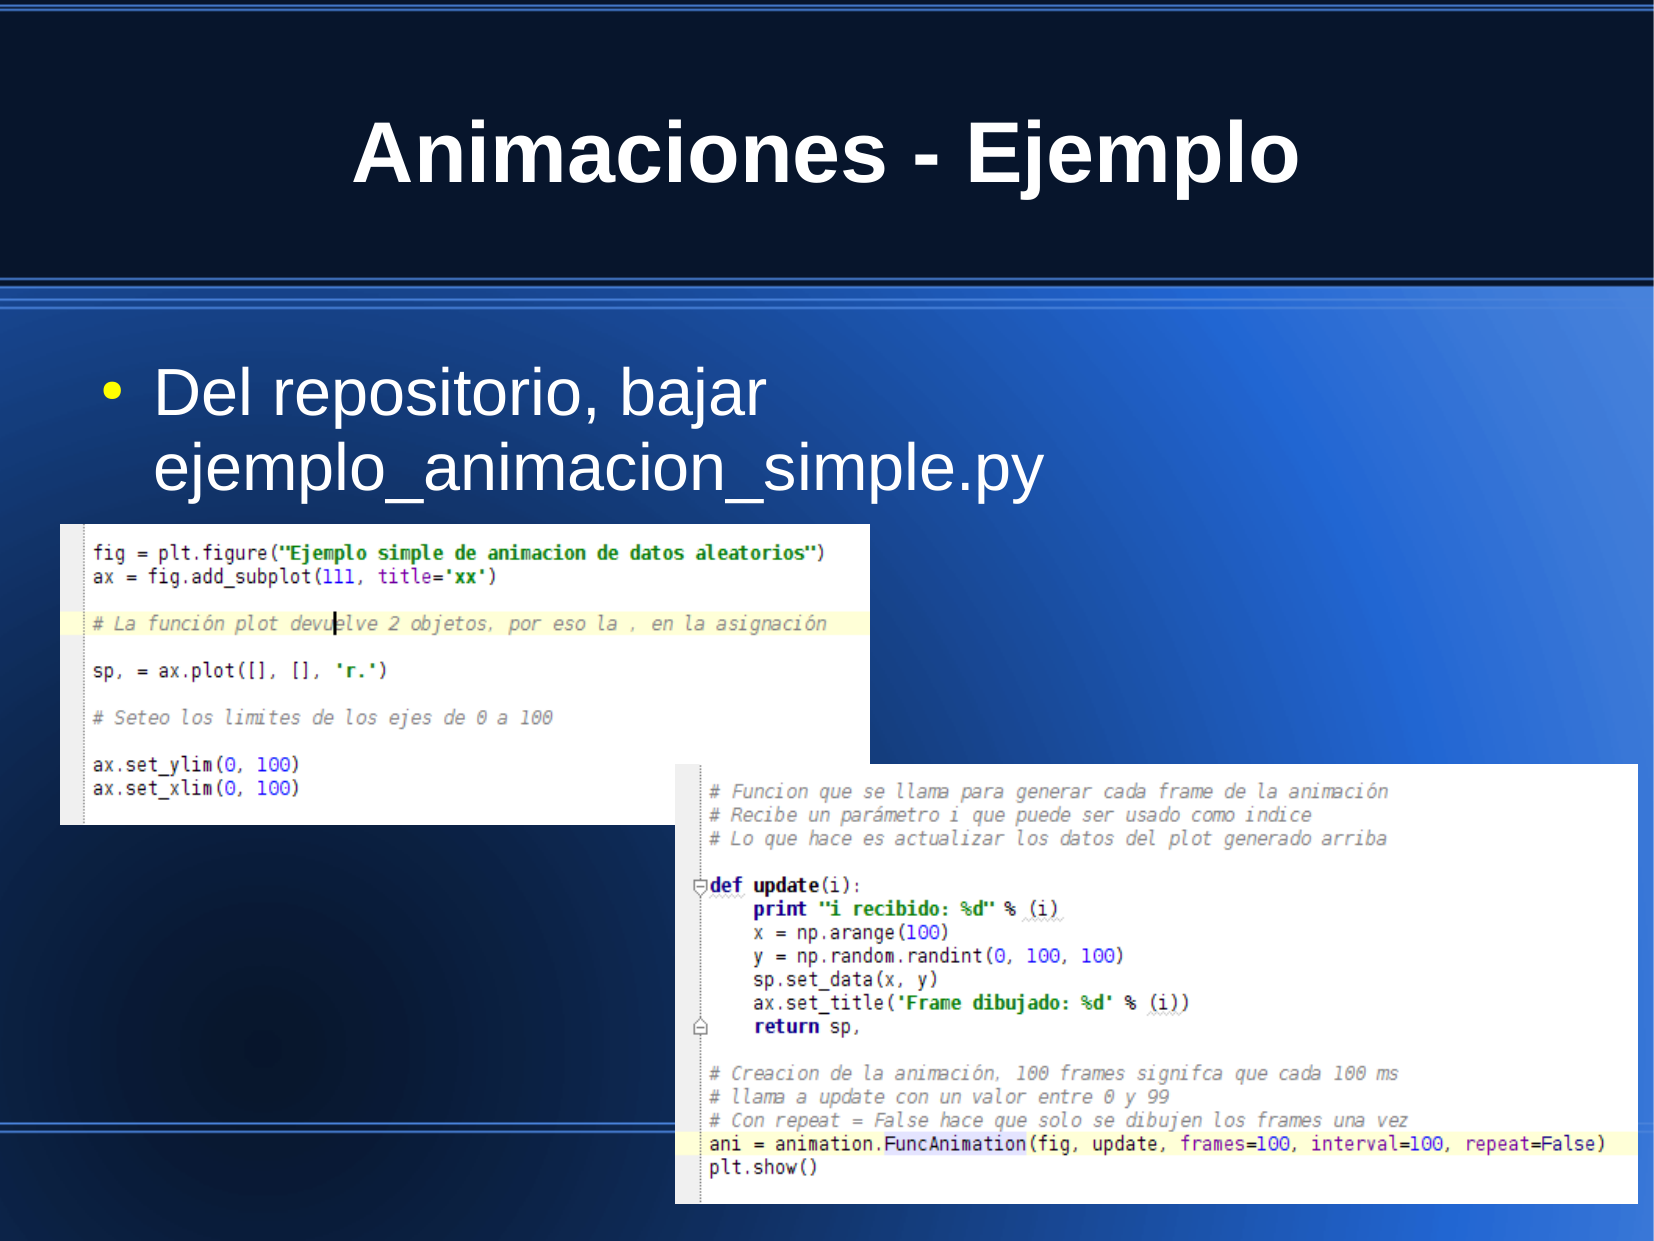

# Animaciones - Ejemplo
Del repositorio, bajar ejemplo_animacion_simple.py